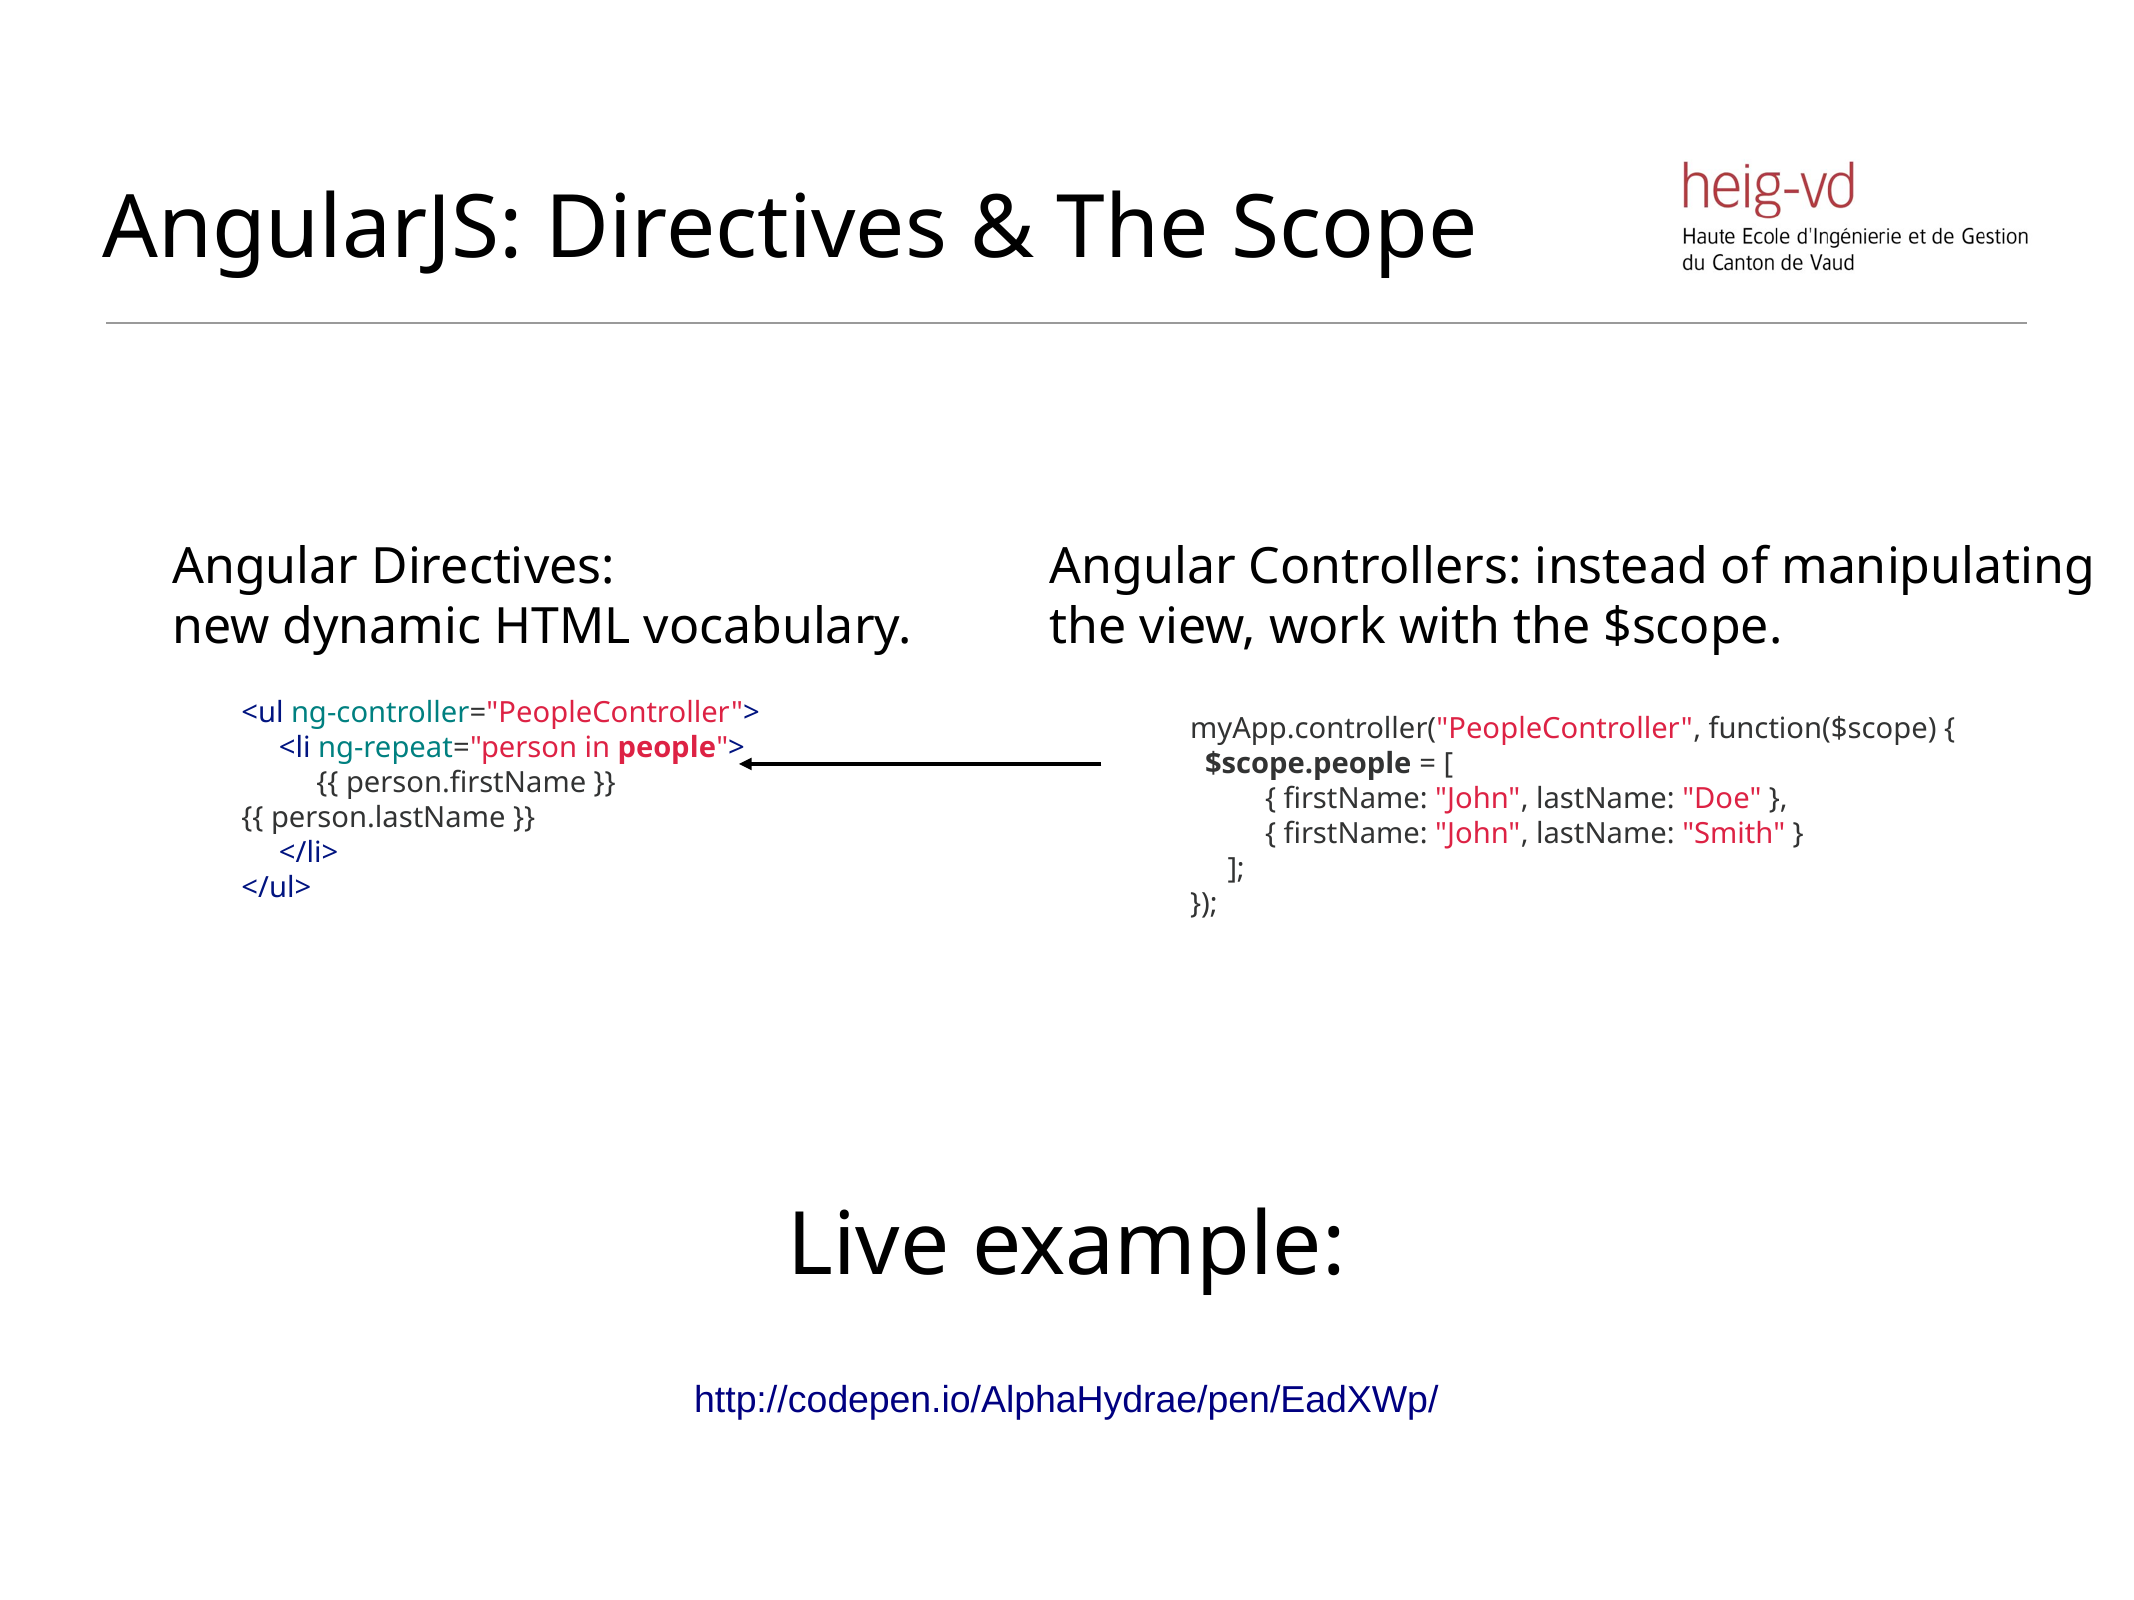

# AngularJS: Directives & The Scope
Angular Directives:
new dynamic HTML vocabulary.
Angular Controllers: instead of manipulating
the view, work with the $scope.
myApp.controller("PeopleController", function($scope) {
 $scope.people = [
{ firstName: "John", lastName: "Doe" },
{ firstName: "John", lastName: "Smith" }
];
});
<ul ng-controller="PeopleController">
<li ng-repeat="person in people">
{{ person.firstName }} {{ person.lastName }}
</li>
</ul>
Live example:
http://codepen.io/AlphaHydrae/pen/EadXWp/